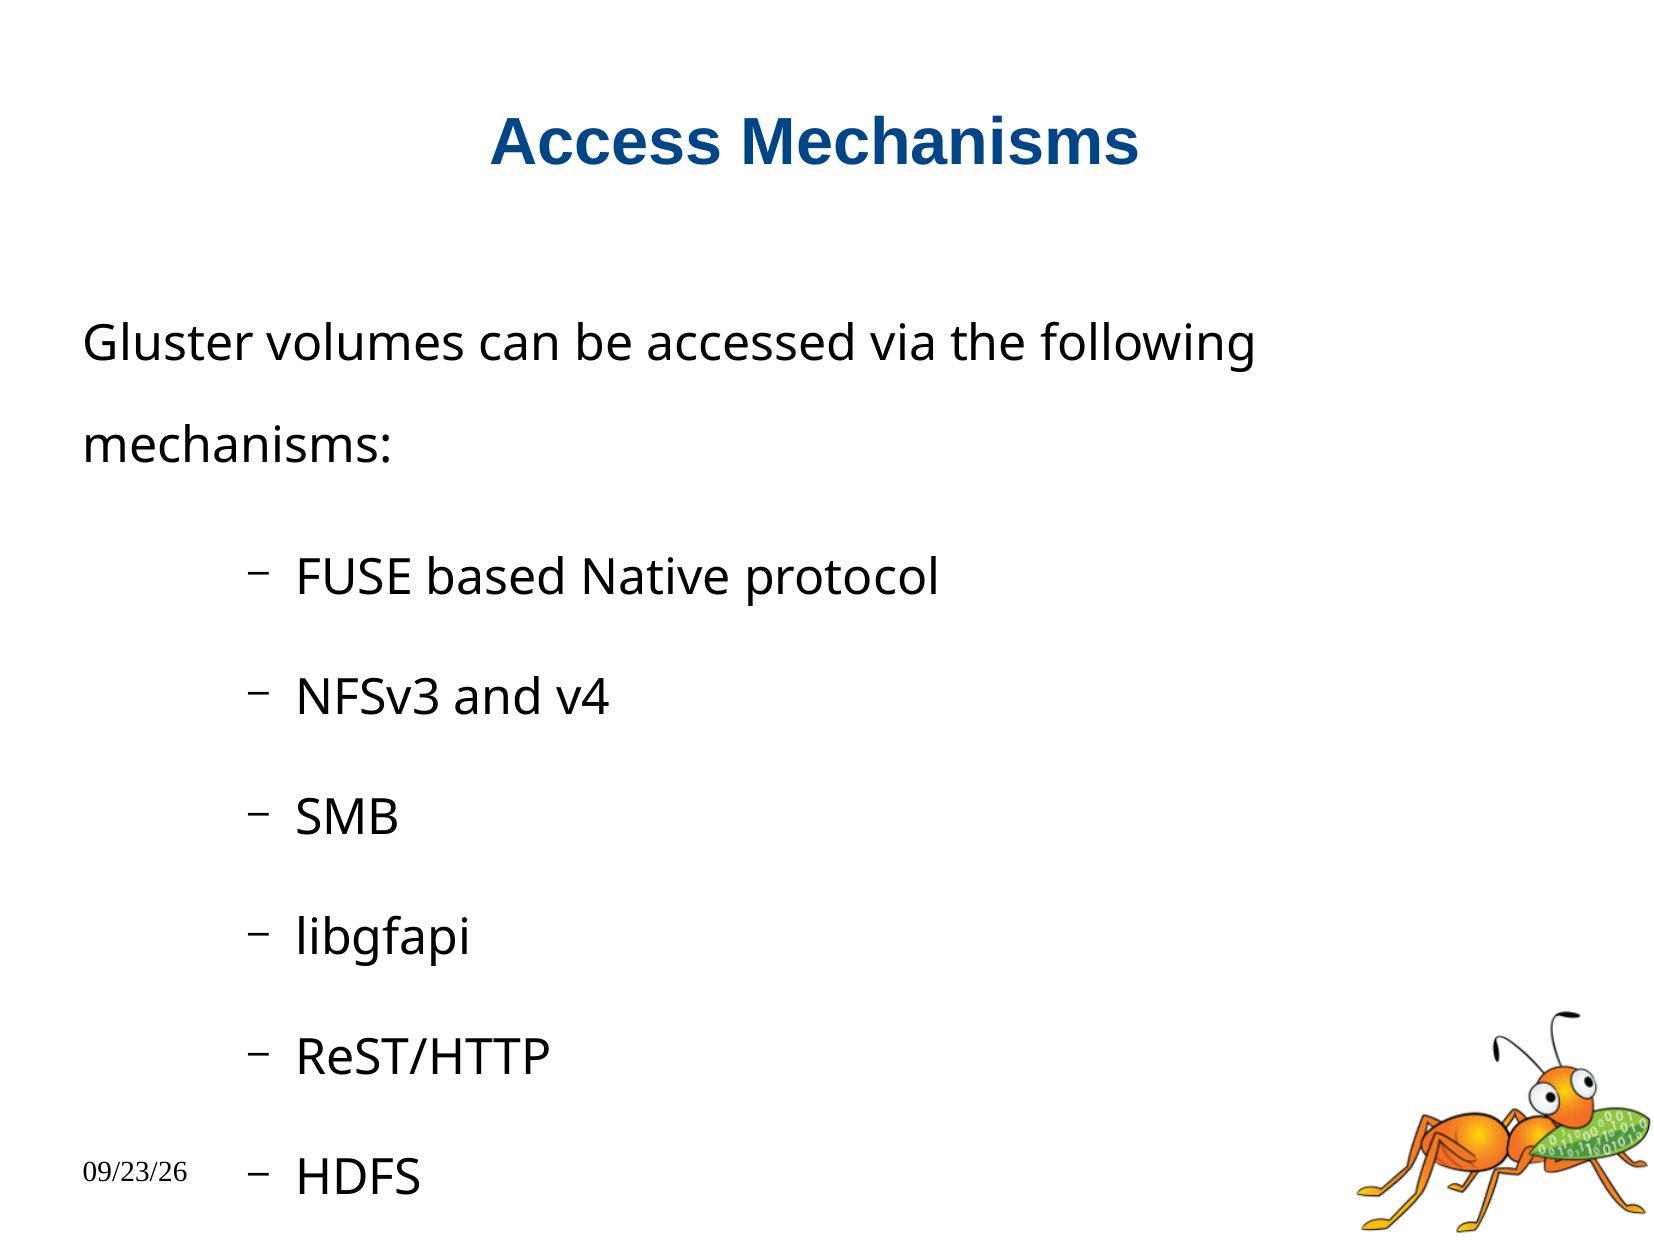

# Access Mechanisms
Gluster volumes can be accessed via the following mechanisms:
FUSE based Native protocol
NFSv3 and v4
SMB
libgfapi
ReST/HTTP
HDFS